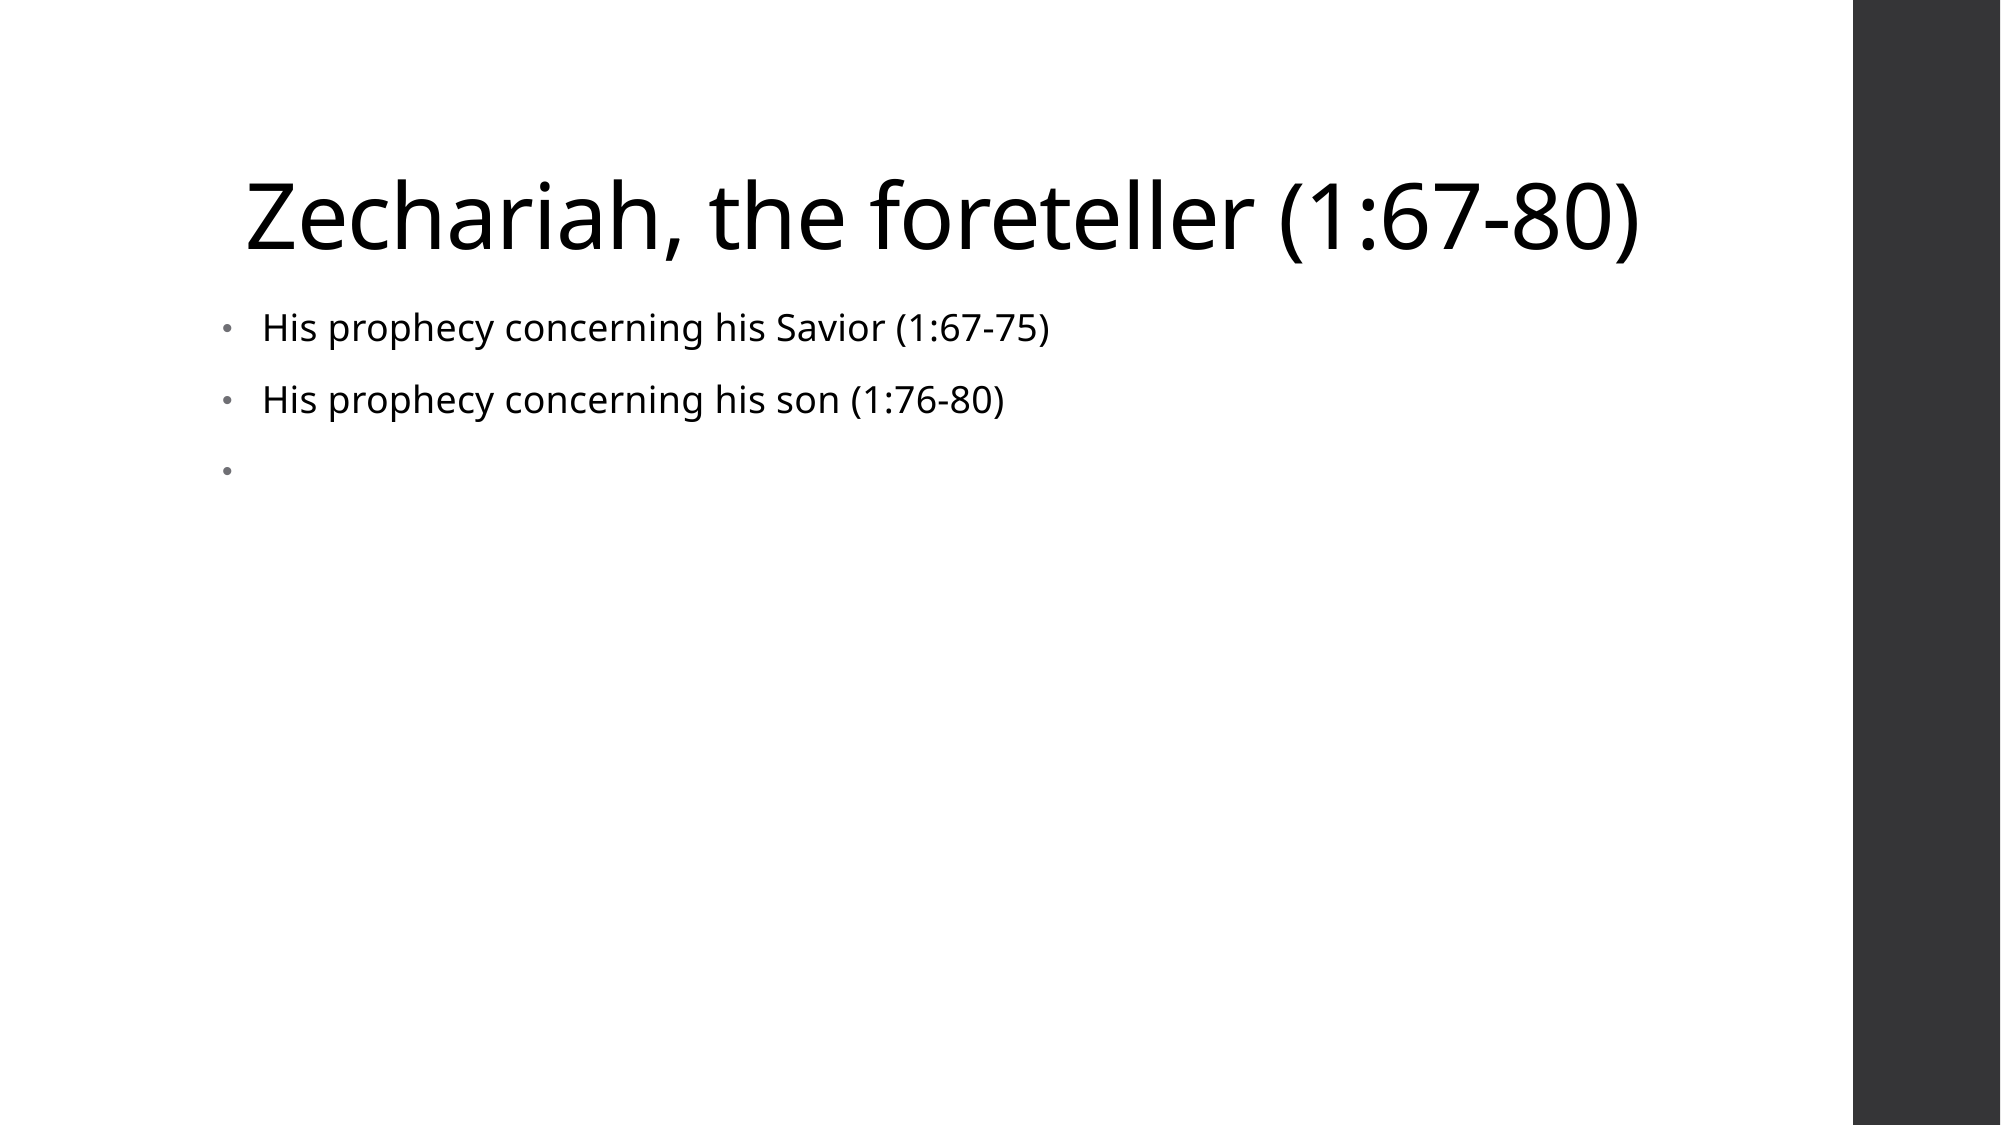

# Zechariah, the foreteller (1:67-80)
 His prophecy concerning his Savior (1:67-75)
 His prophecy concerning his son (1:76-80)